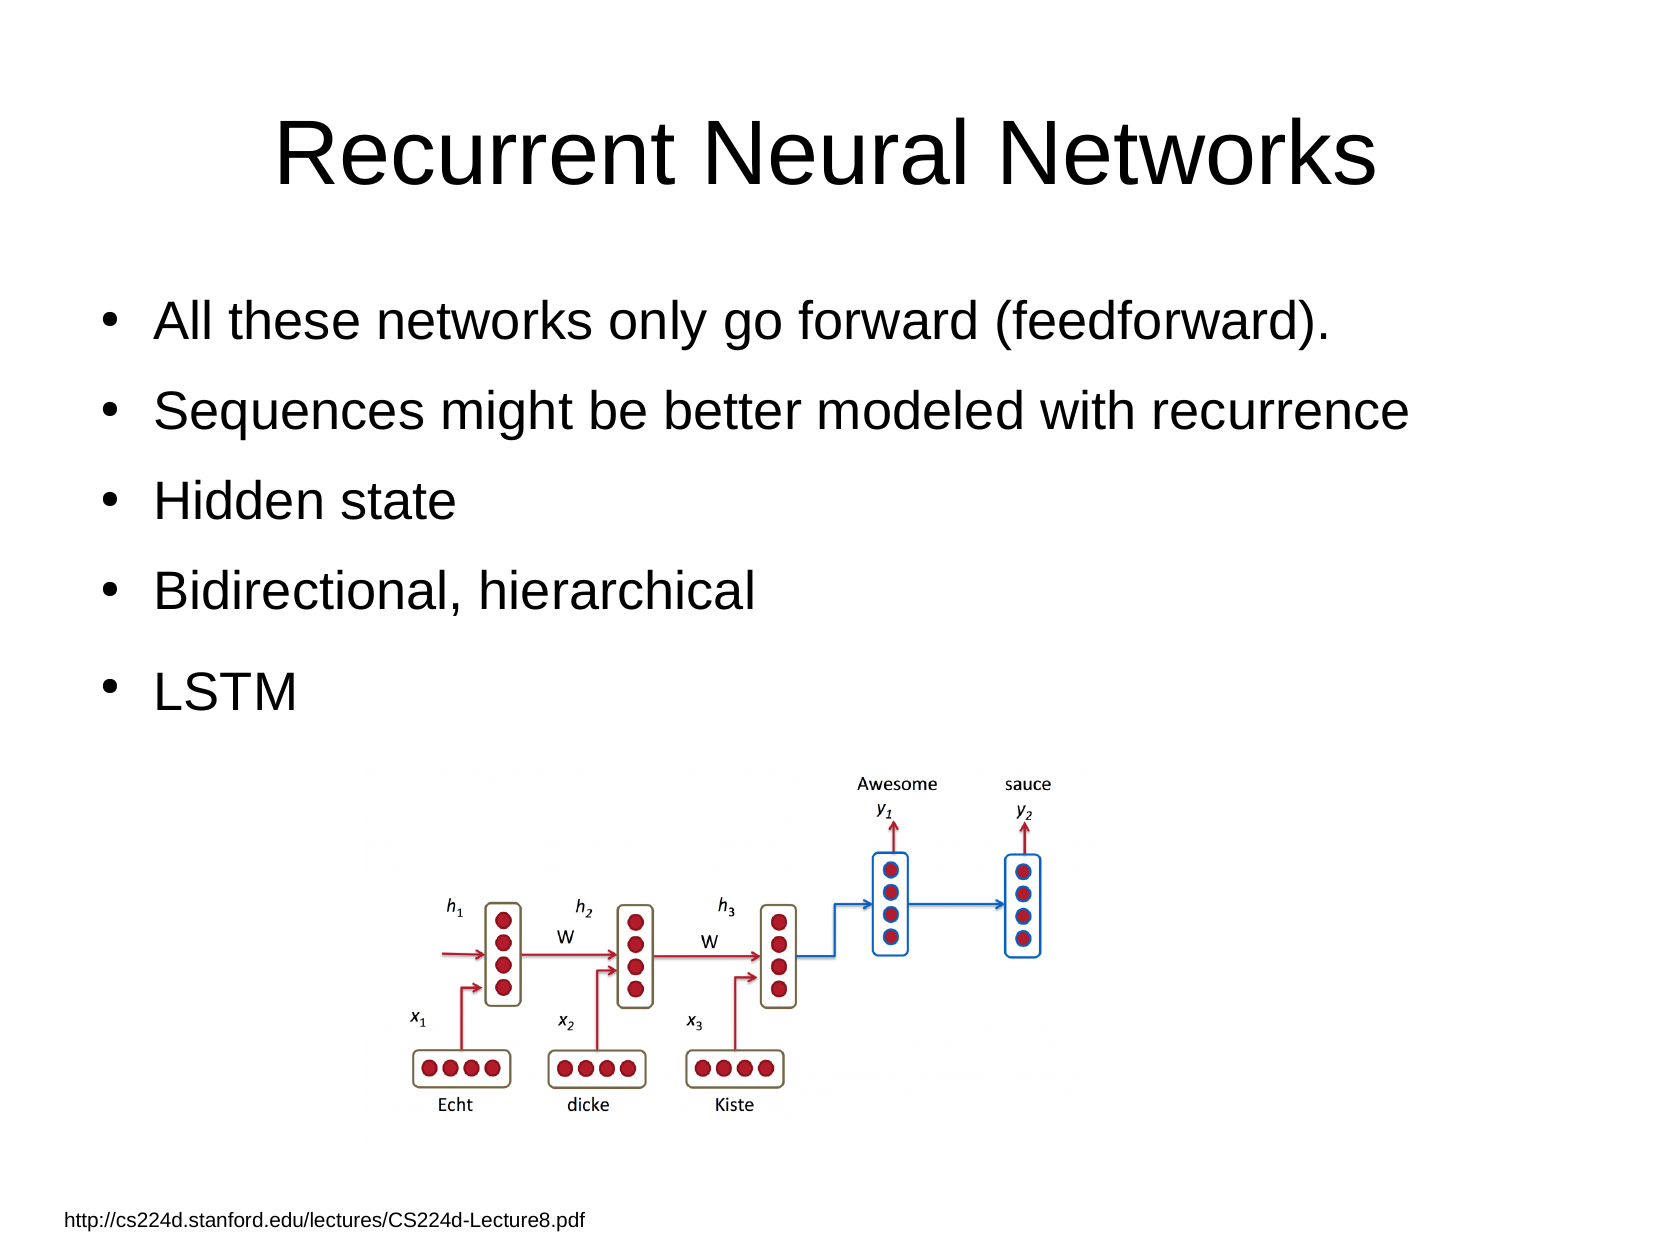

# Recurrent Neural Networks
All these networks only go forward (feedforward).
Sequences might be better modeled with recurrence
Hidden state
Bidirectional, hierarchical
LSTM
http://cs224d.stanford.edu/lectures/CS224d-Lecture8.pdf